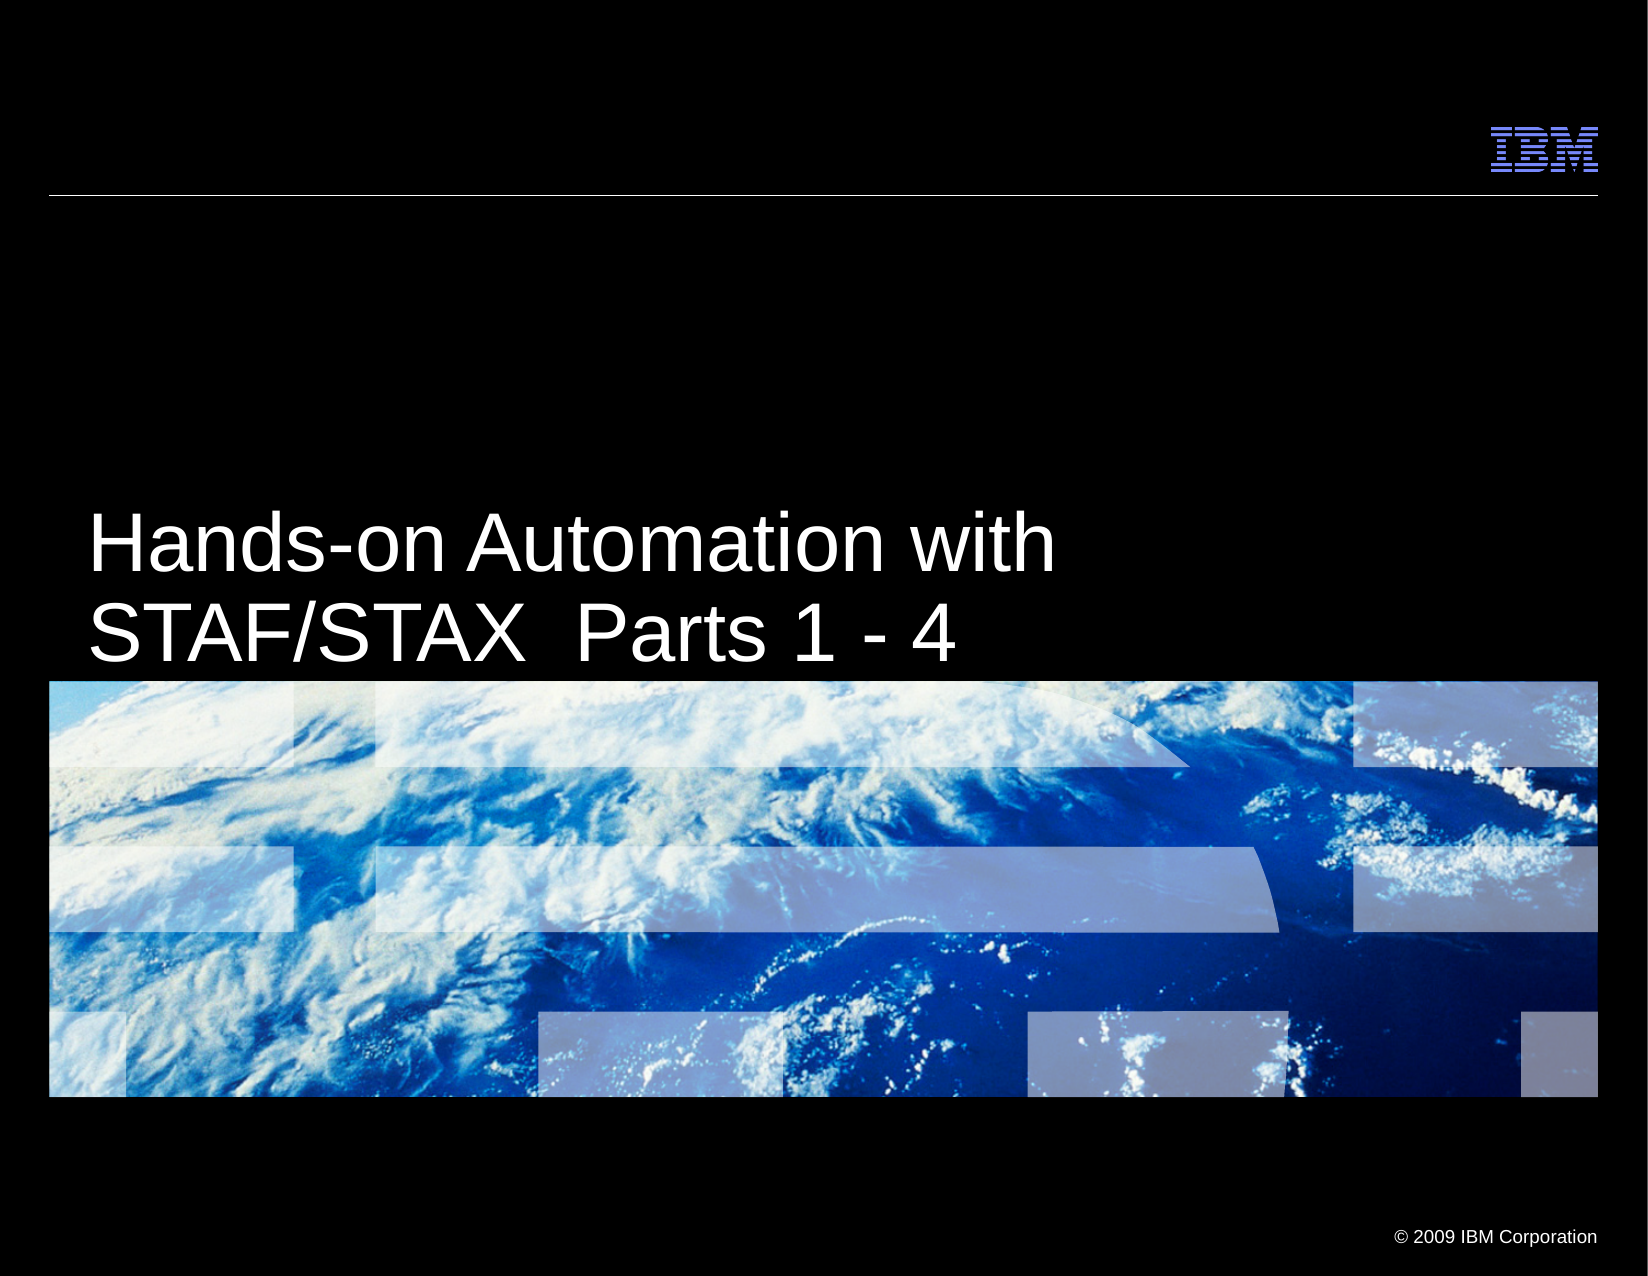

# Hands-on Automation with STAF/STAX Parts 1 - 4